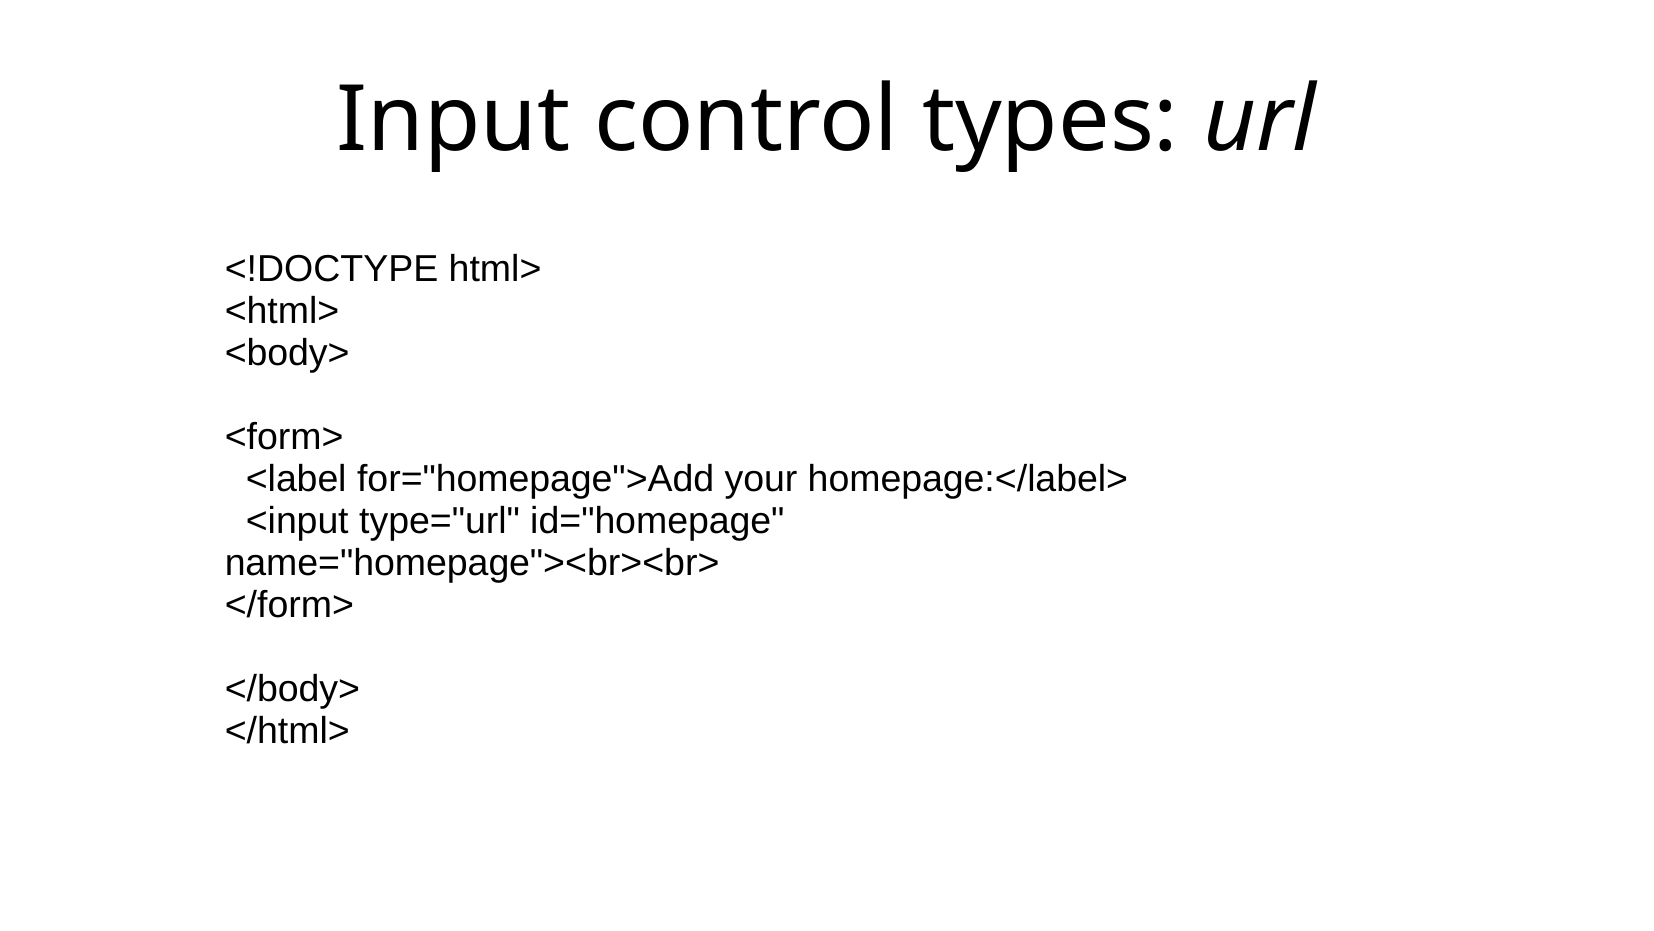

# Input control types: url
<!DOCTYPE html>
<html>
<body>
<form>
 <label for="homepage">Add your homepage:</label>
 <input type="url" id="homepage" name="homepage"><br><br>
</form>
</body>
</html>